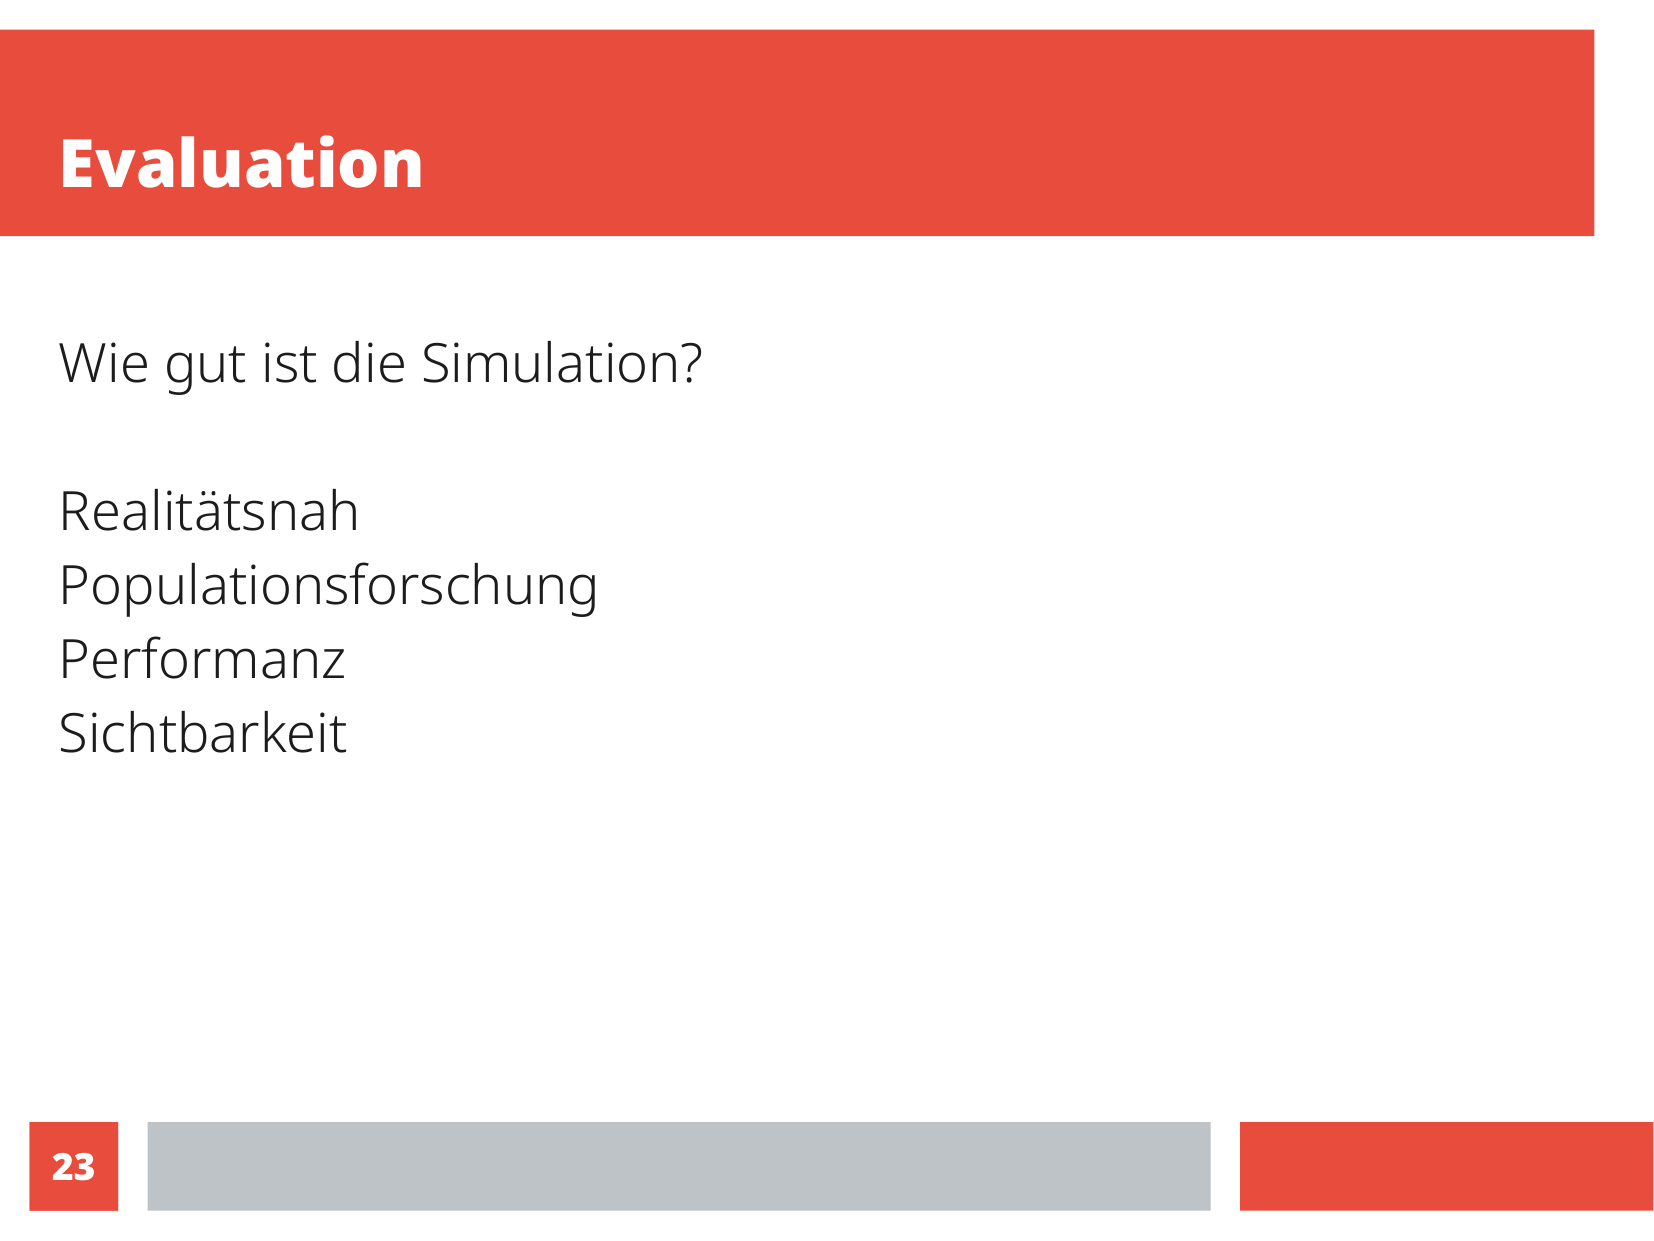

# Evaluation
Wie gut ist die Simulation?
Realitätsnah
Populationsforschung
Performanz
Sichtbarkeit
23